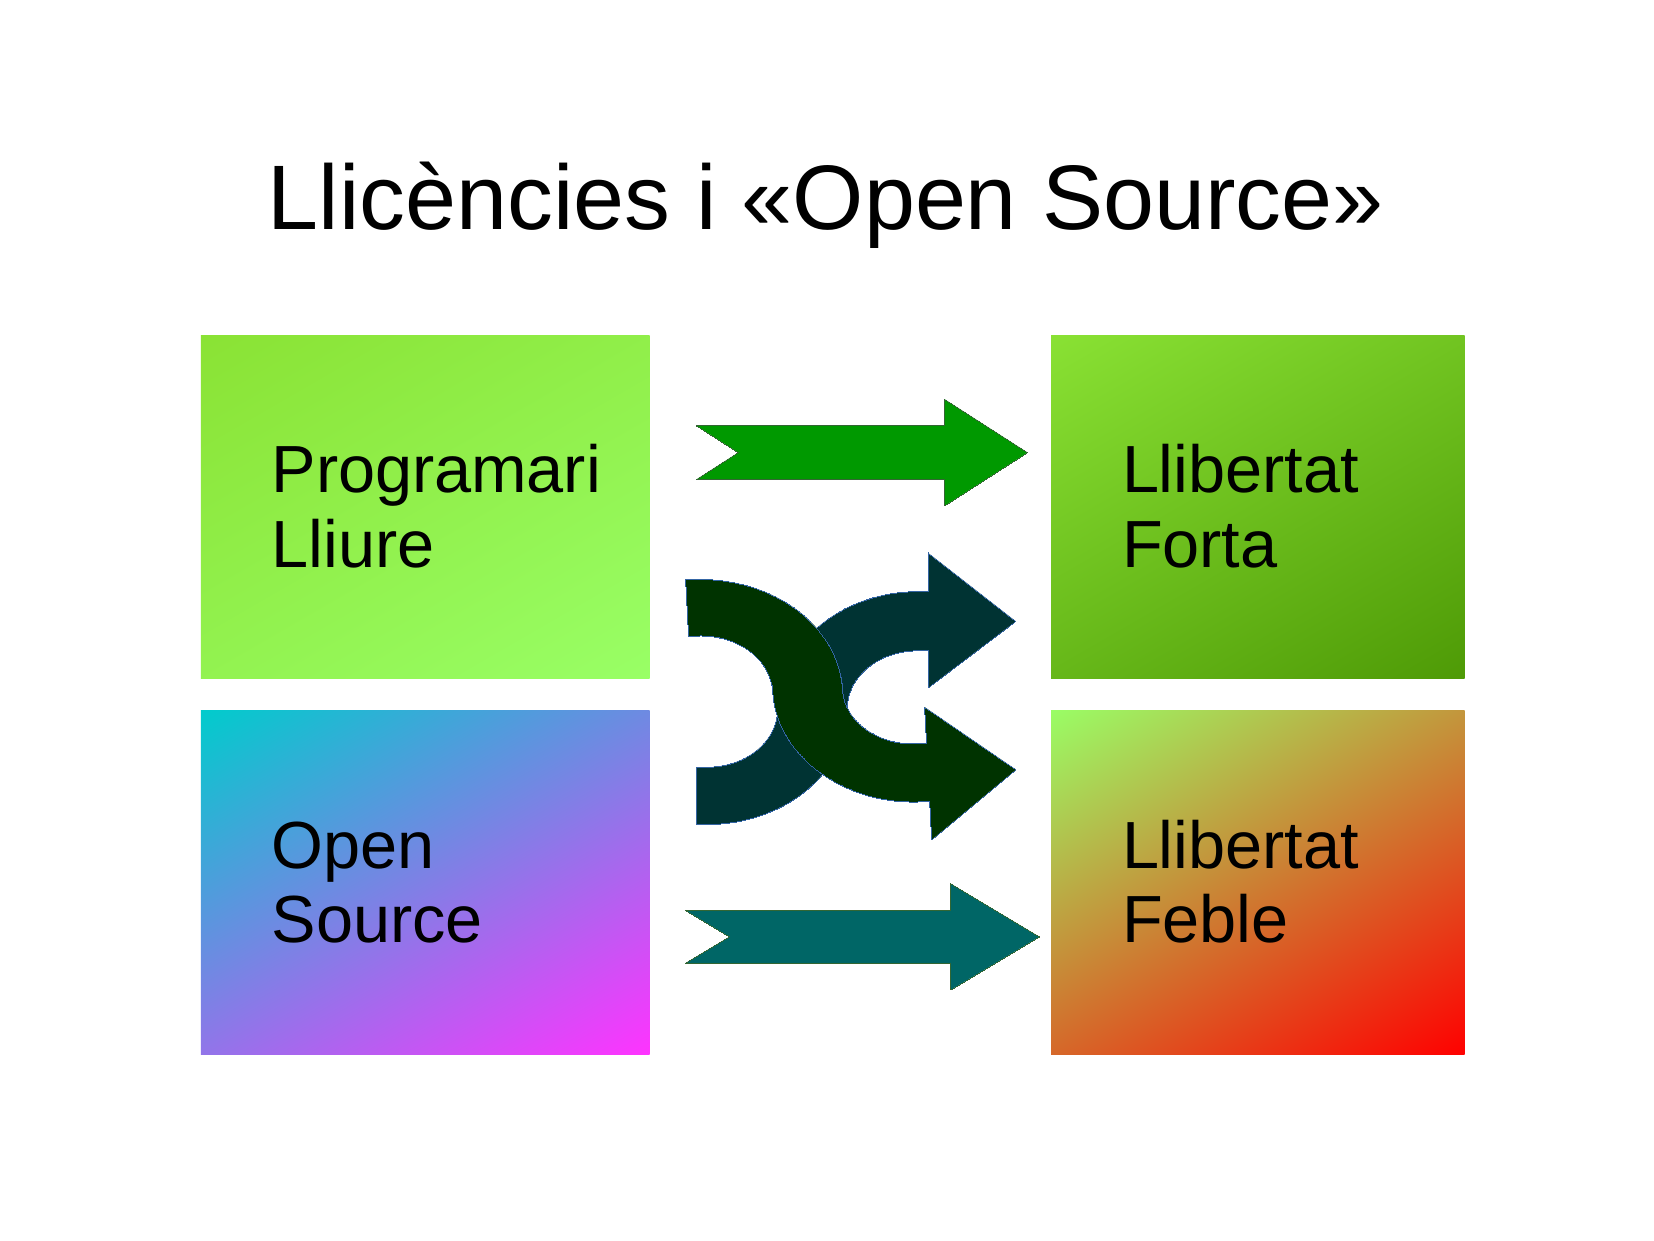

# Llicències i «Open Source»
Programari Lliure
Llibertat Forta
Open Source
Llibertat Feble